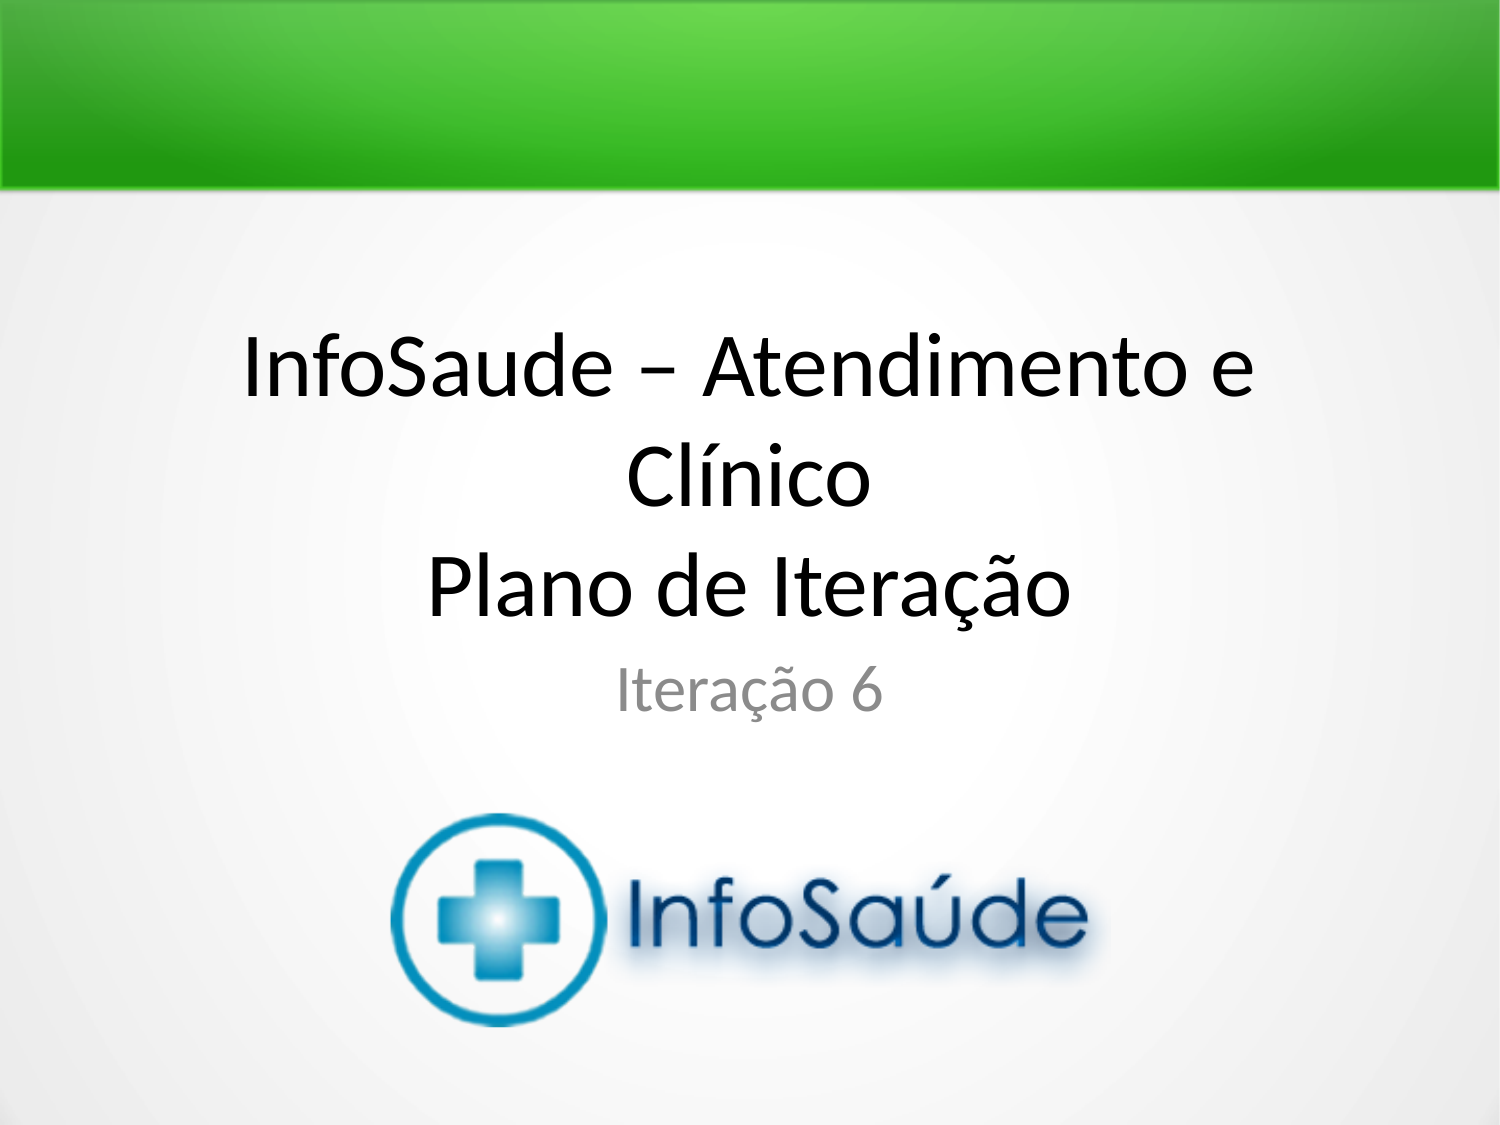

InfoSaude – Atendimento e Clínico
Plano de Iteração
Iteração 6